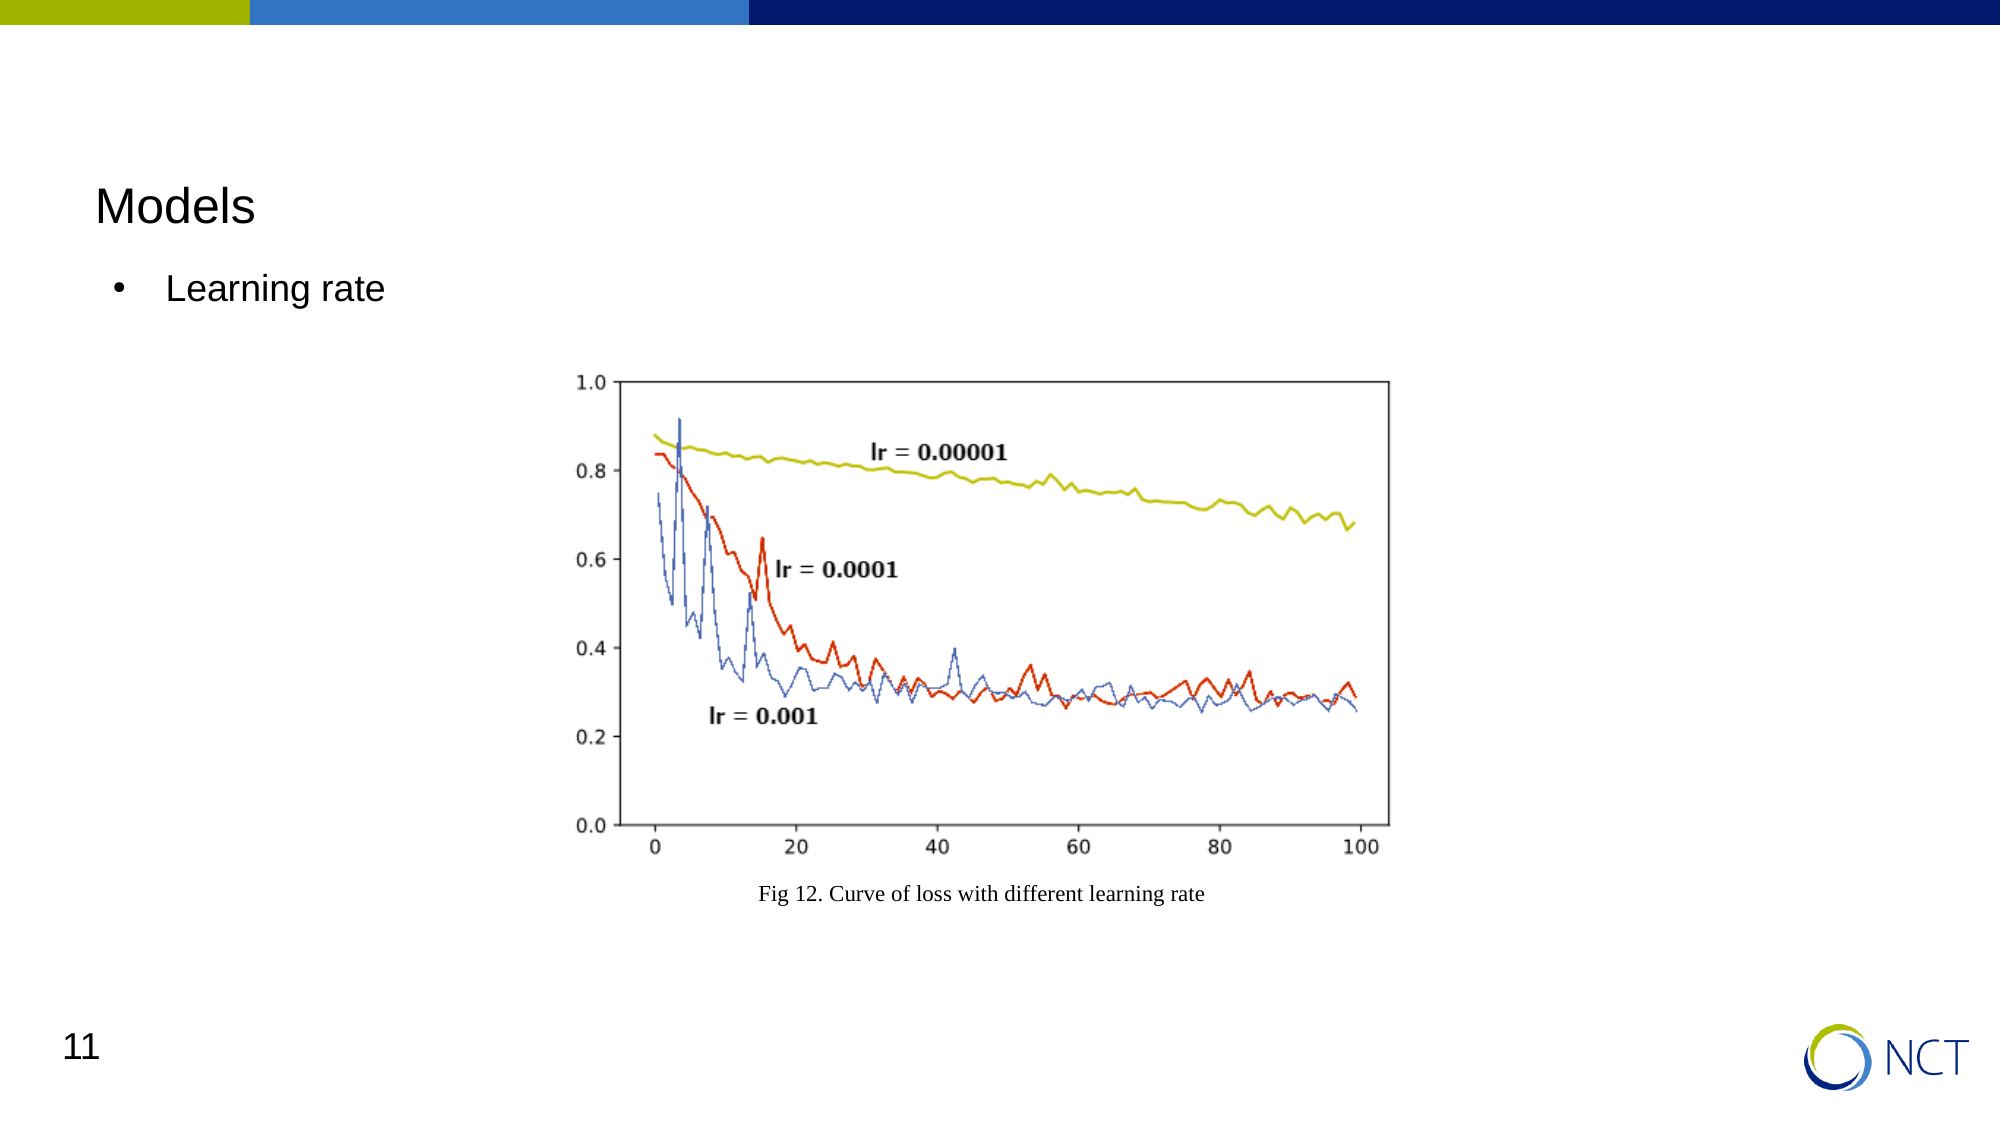

# Models
Learning rate
Fig 12. Curve of loss with different learning rate